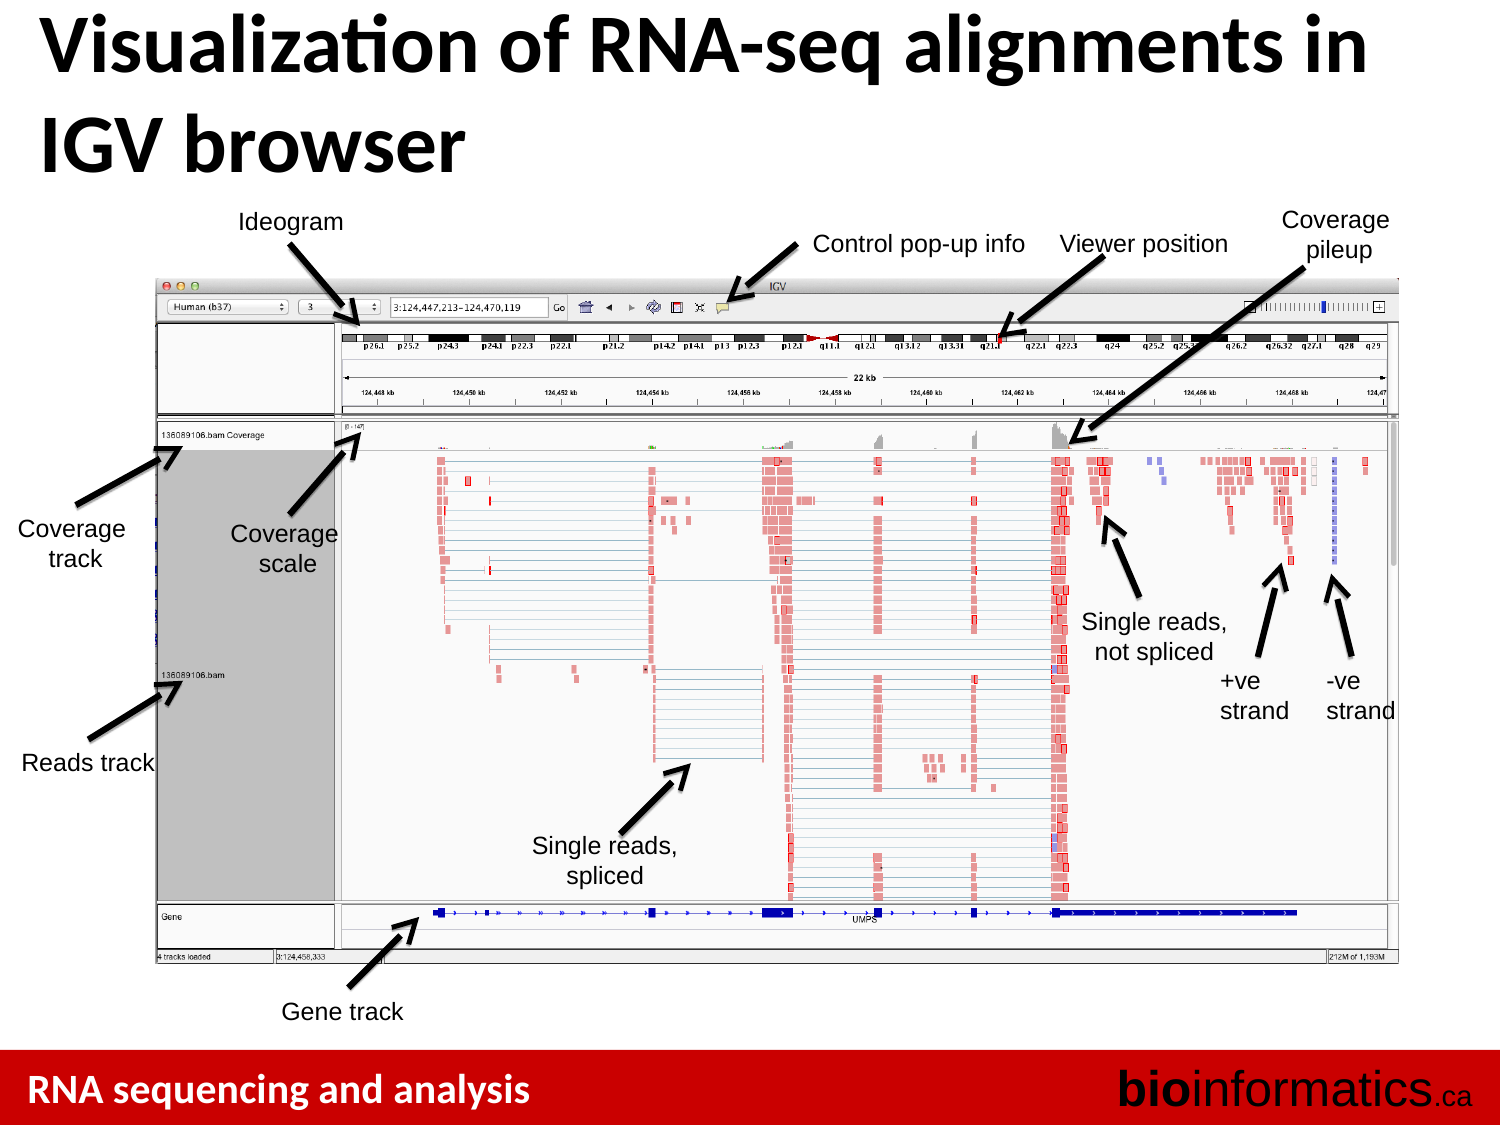

# Visualization of RNA-seq alignments in IGV browser
Coverage
pileup
Ideogram
Control pop-up info
Viewer position
Coverage
track
Coverage
scale
Single reads, not spliced
+ve
strand
-ve
strand
Reads track
Single reads, spliced
Gene track